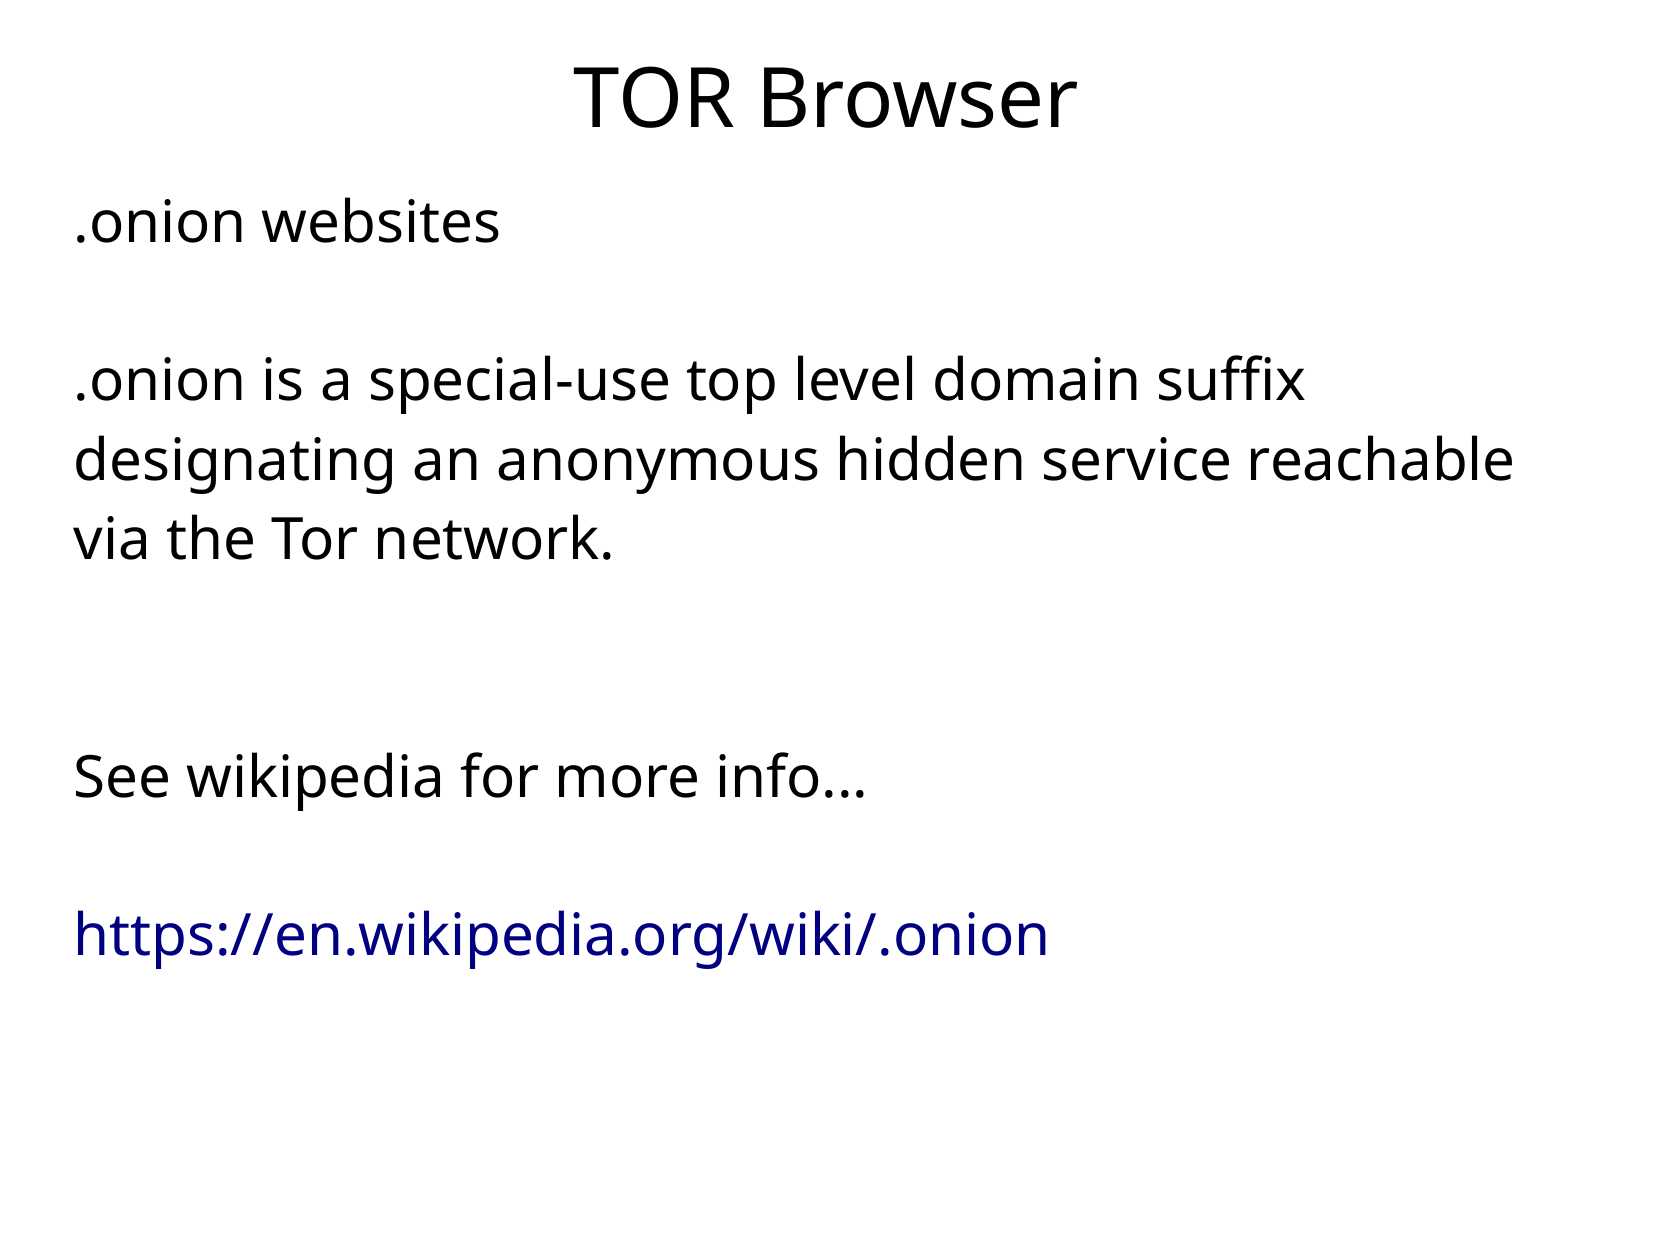

# TOR Browser
.onion websites
.onion is a special-use top level domain suffix designating an anonymous hidden service reachable via the Tor network.
See wikipedia for more info...
https://en.wikipedia.org/wiki/.onion